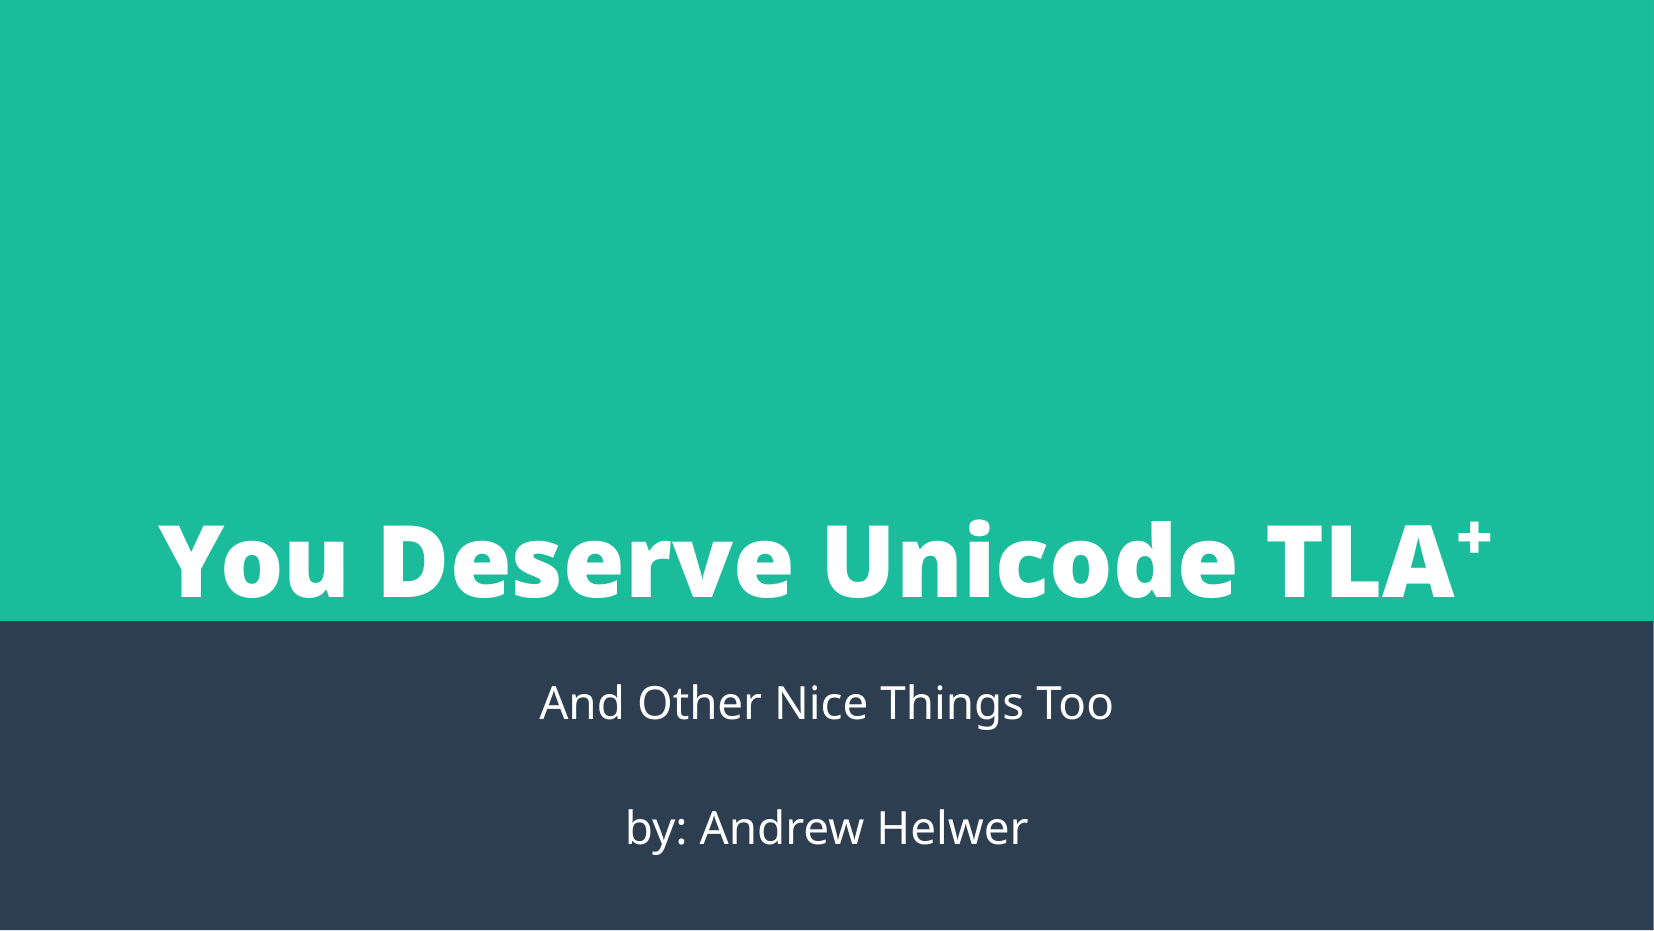

# You Deserve Unicode TLA⁺
And Other Nice Things Too
by: Andrew Helwer